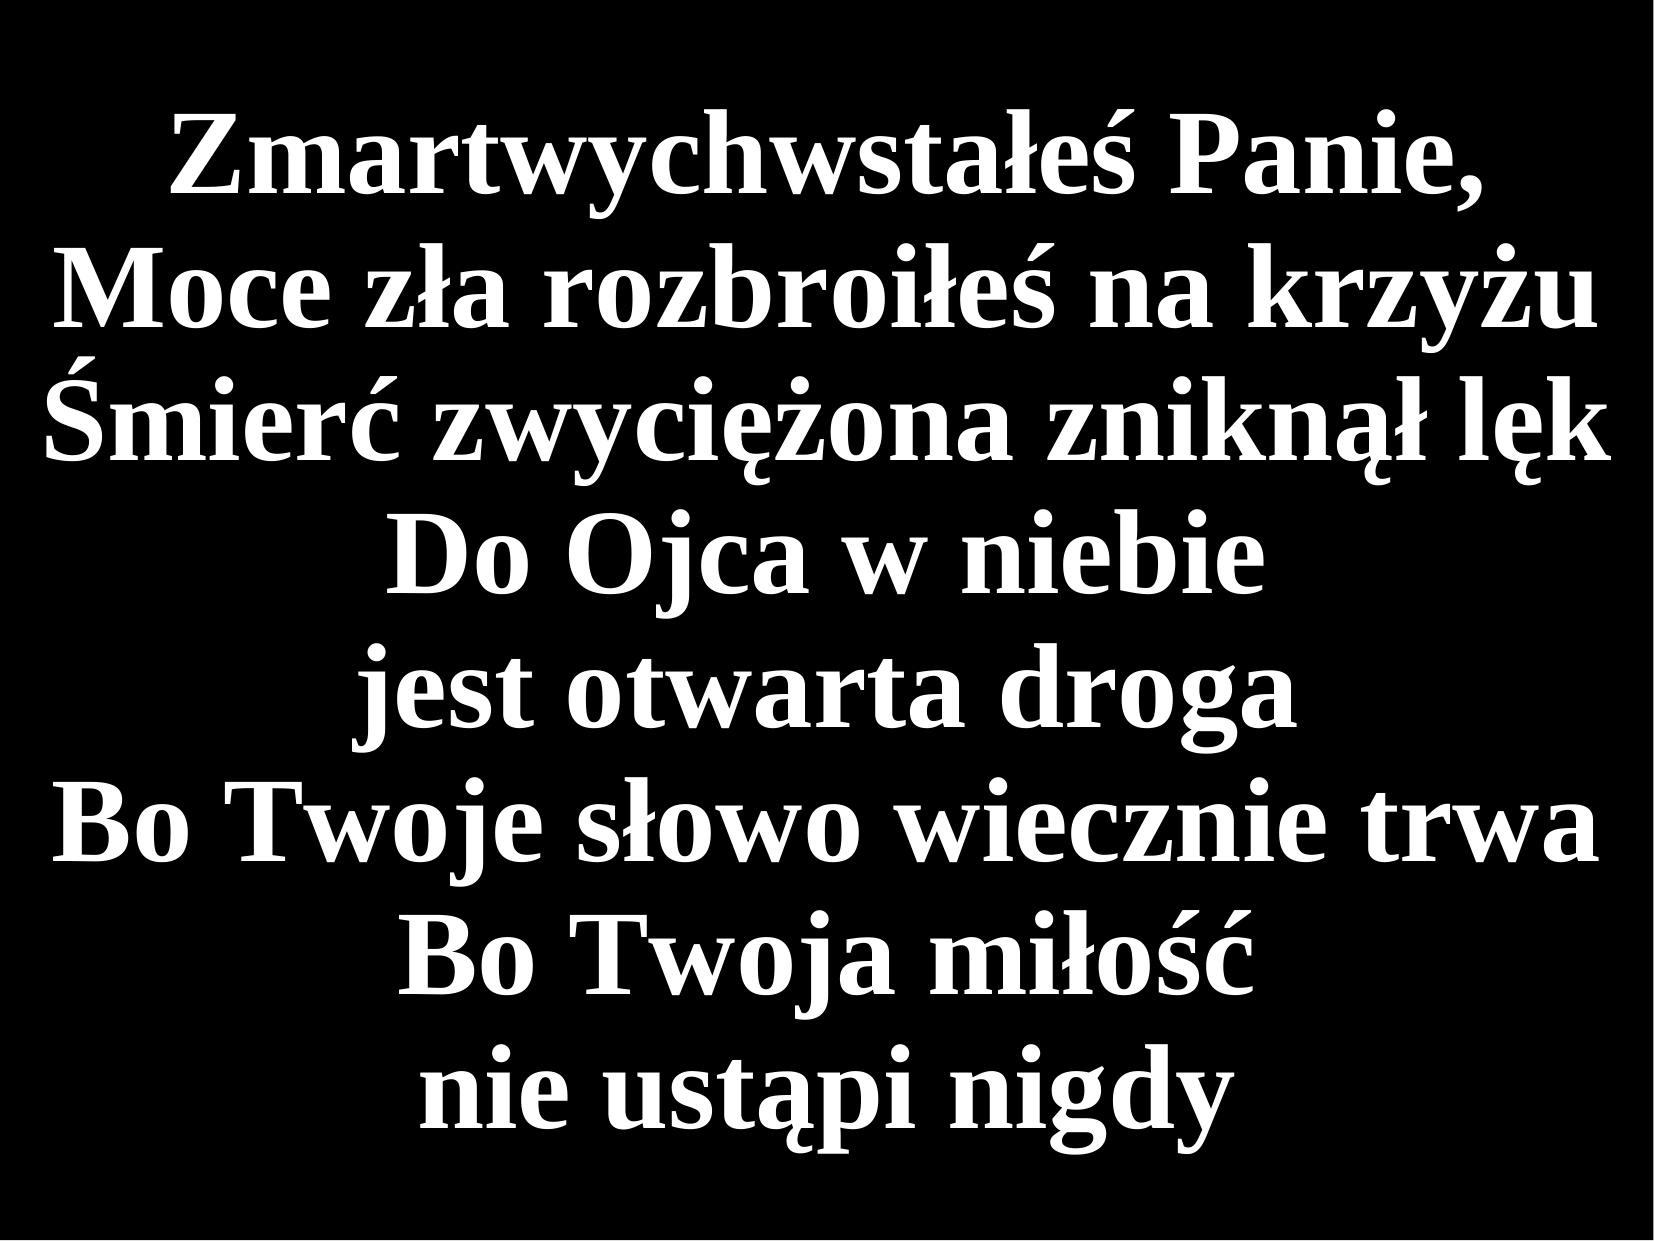

# Zmartwychwstałeś Panie, Moce zła rozbroiłeś na krzyżu Śmierć zwyciężona zniknął lęk Do Ojca w niebie jest otwarta droga Bo Twoje słowo wiecznie trwa Bo Twoja miłość nie ustąpi nigdy